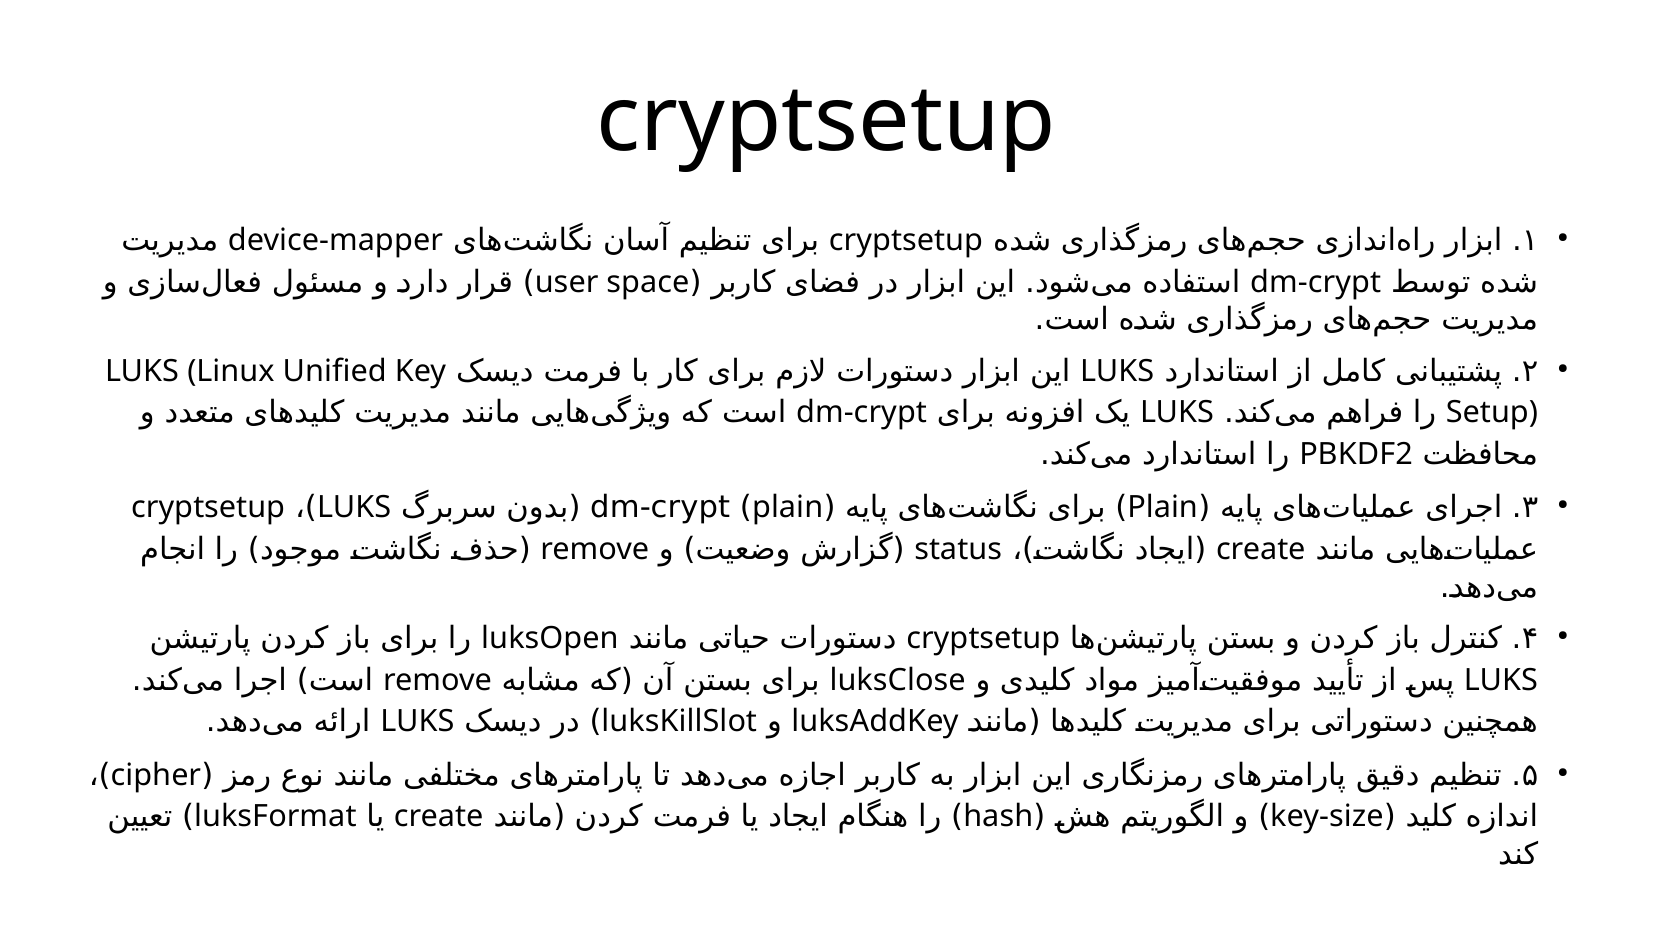

# cryptsetup
۱. ابزار راه‌اندازی حجم‌های رمزگذاری شده cryptsetup برای تنظیم آسان نگاشت‌های device-mapper مدیریت شده توسط dm-crypt استفاده می‌شود. این ابزار در فضای کاربر (user space) قرار دارد و مسئول فعال‌سازی و مدیریت حجم‌های رمزگذاری شده است.
۲. پشتیبانی کامل از استاندارد LUKS این ابزار دستورات لازم برای کار با فرمت دیسک LUKS (Linux Unified Key Setup) را فراهم می‌کند. LUKS یک افزونه برای dm-crypt است که ویژگی‌هایی مانند مدیریت کلیدهای متعدد و محافظت PBKDF2 را استاندارد می‌کند.
۳. اجرای عملیات‌های پایه (Plain) برای نگاشت‌های پایه (plain) dm-crypt (بدون سربرگ LUKS)، cryptsetup عملیات‌هایی مانند create (ایجاد نگاشت)، status (گزارش وضعیت) و remove (حذف نگاشت موجود) را انجام می‌دهد.
۴. کنترل باز کردن و بستن پارتیشن‌ها cryptsetup دستورات حیاتی مانند luksOpen را برای باز کردن پارتیشن LUKS پس از تأیید موفقیت‌آمیز مواد کلیدی و luksClose برای بستن آن (که مشابه remove است) اجرا می‌کند. همچنین دستوراتی برای مدیریت کلیدها (مانند luksAddKey و luksKillSlot) در دیسک LUKS ارائه می‌دهد.
۵. تنظیم دقیق پارامترهای رمزنگاری این ابزار به کاربر اجازه می‌دهد تا پارامترهای مختلفی مانند نوع رمز (cipher)، اندازه کلید (key-size) و الگوریتم هش (hash) را هنگام ایجاد یا فرمت کردن (مانند create یا luksFormat) تعیین کند